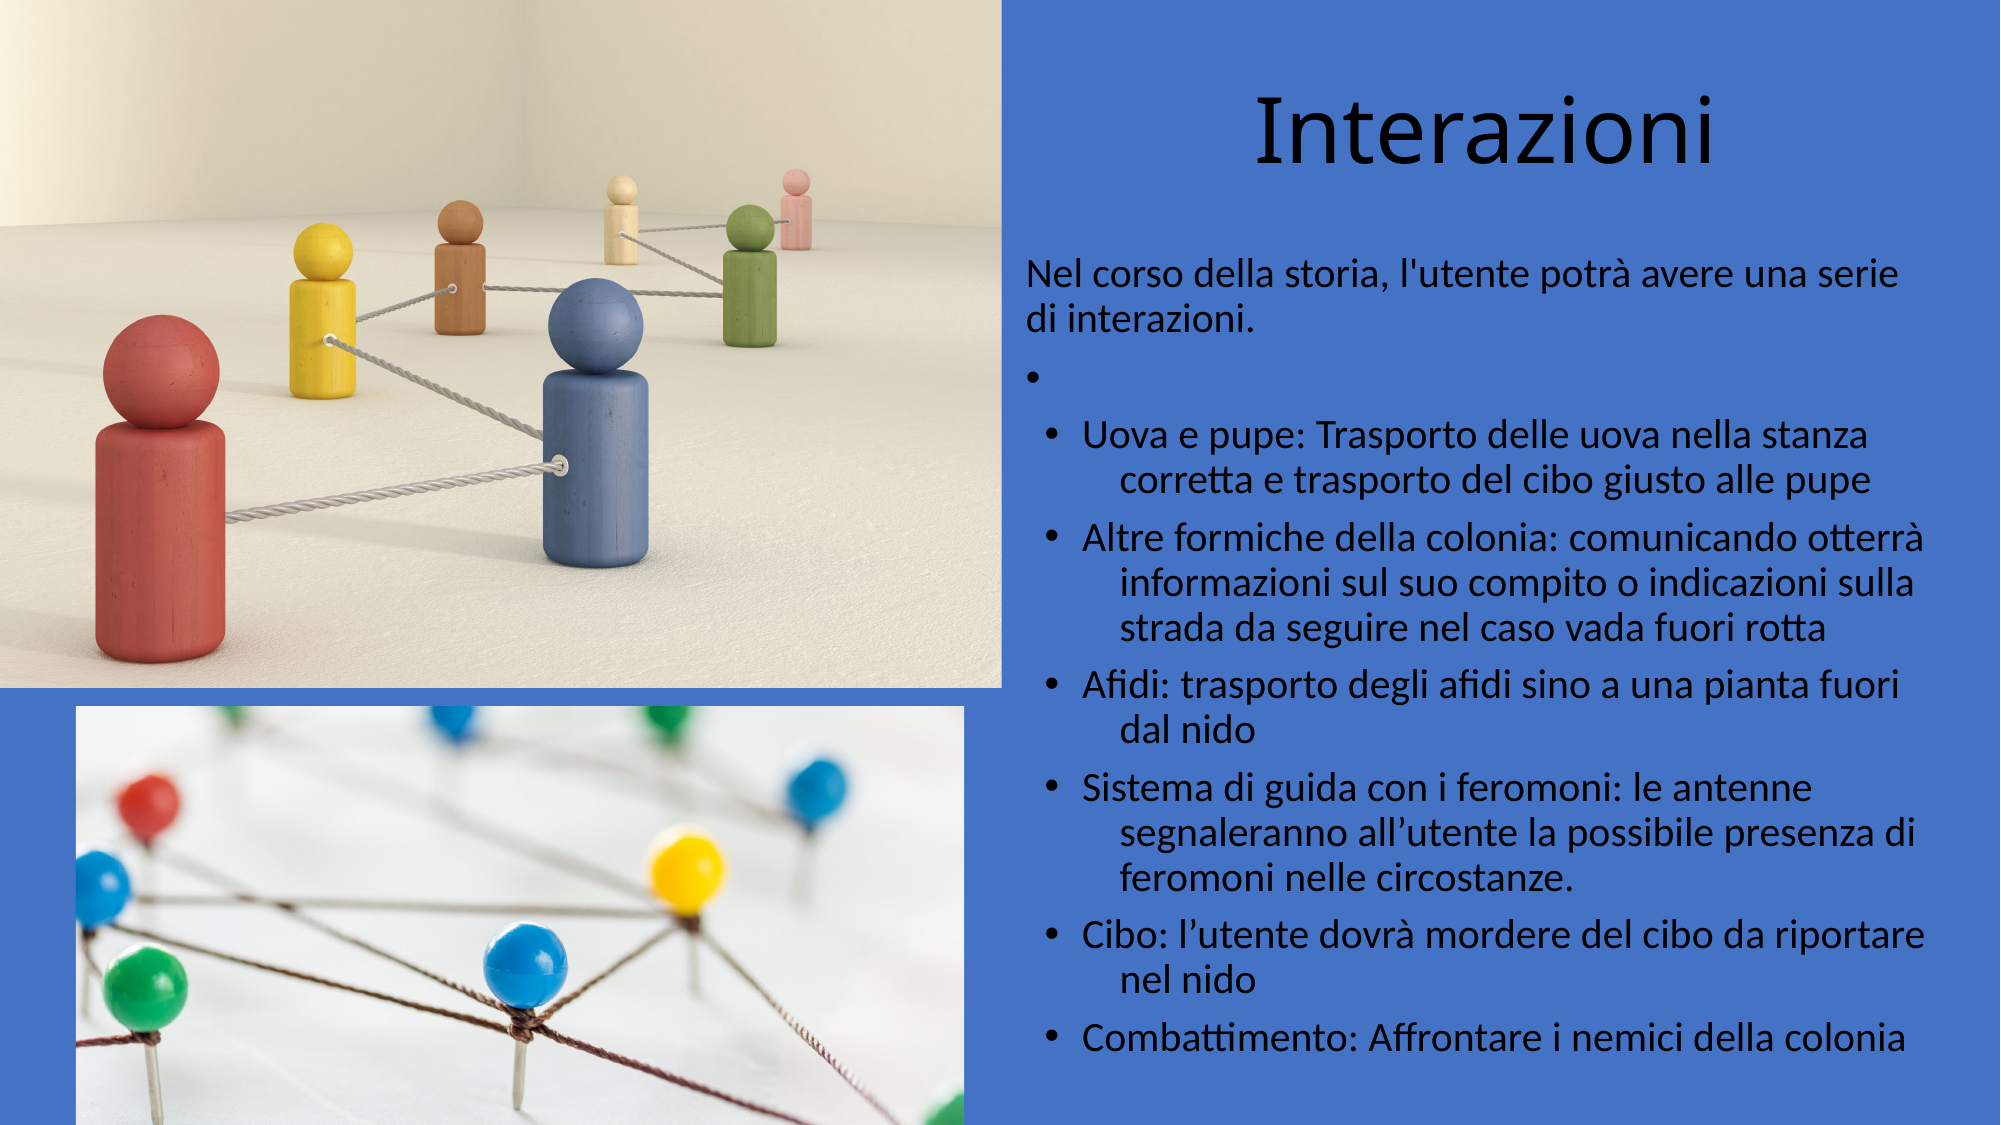

# Interazioni
Nel corso della storia, l'utente potrà avere una serie di interazioni.
Uova e pupe: Trasporto delle uova nella stanza corretta e trasporto del cibo giusto alle pupe
Altre formiche della colonia: comunicando otterrà informazioni sul suo compito o indicazioni sulla strada da seguire nel caso vada fuori rotta
Afidi: trasporto degli afidi sino a una pianta fuori dal nido
Sistema di guida con i feromoni: le antenne segnaleranno all’utente la possibile presenza di feromoni nelle circostanze.
Cibo: l’utente dovrà mordere del cibo da riportare nel nido
Combattimento: Affrontare i nemici della colonia